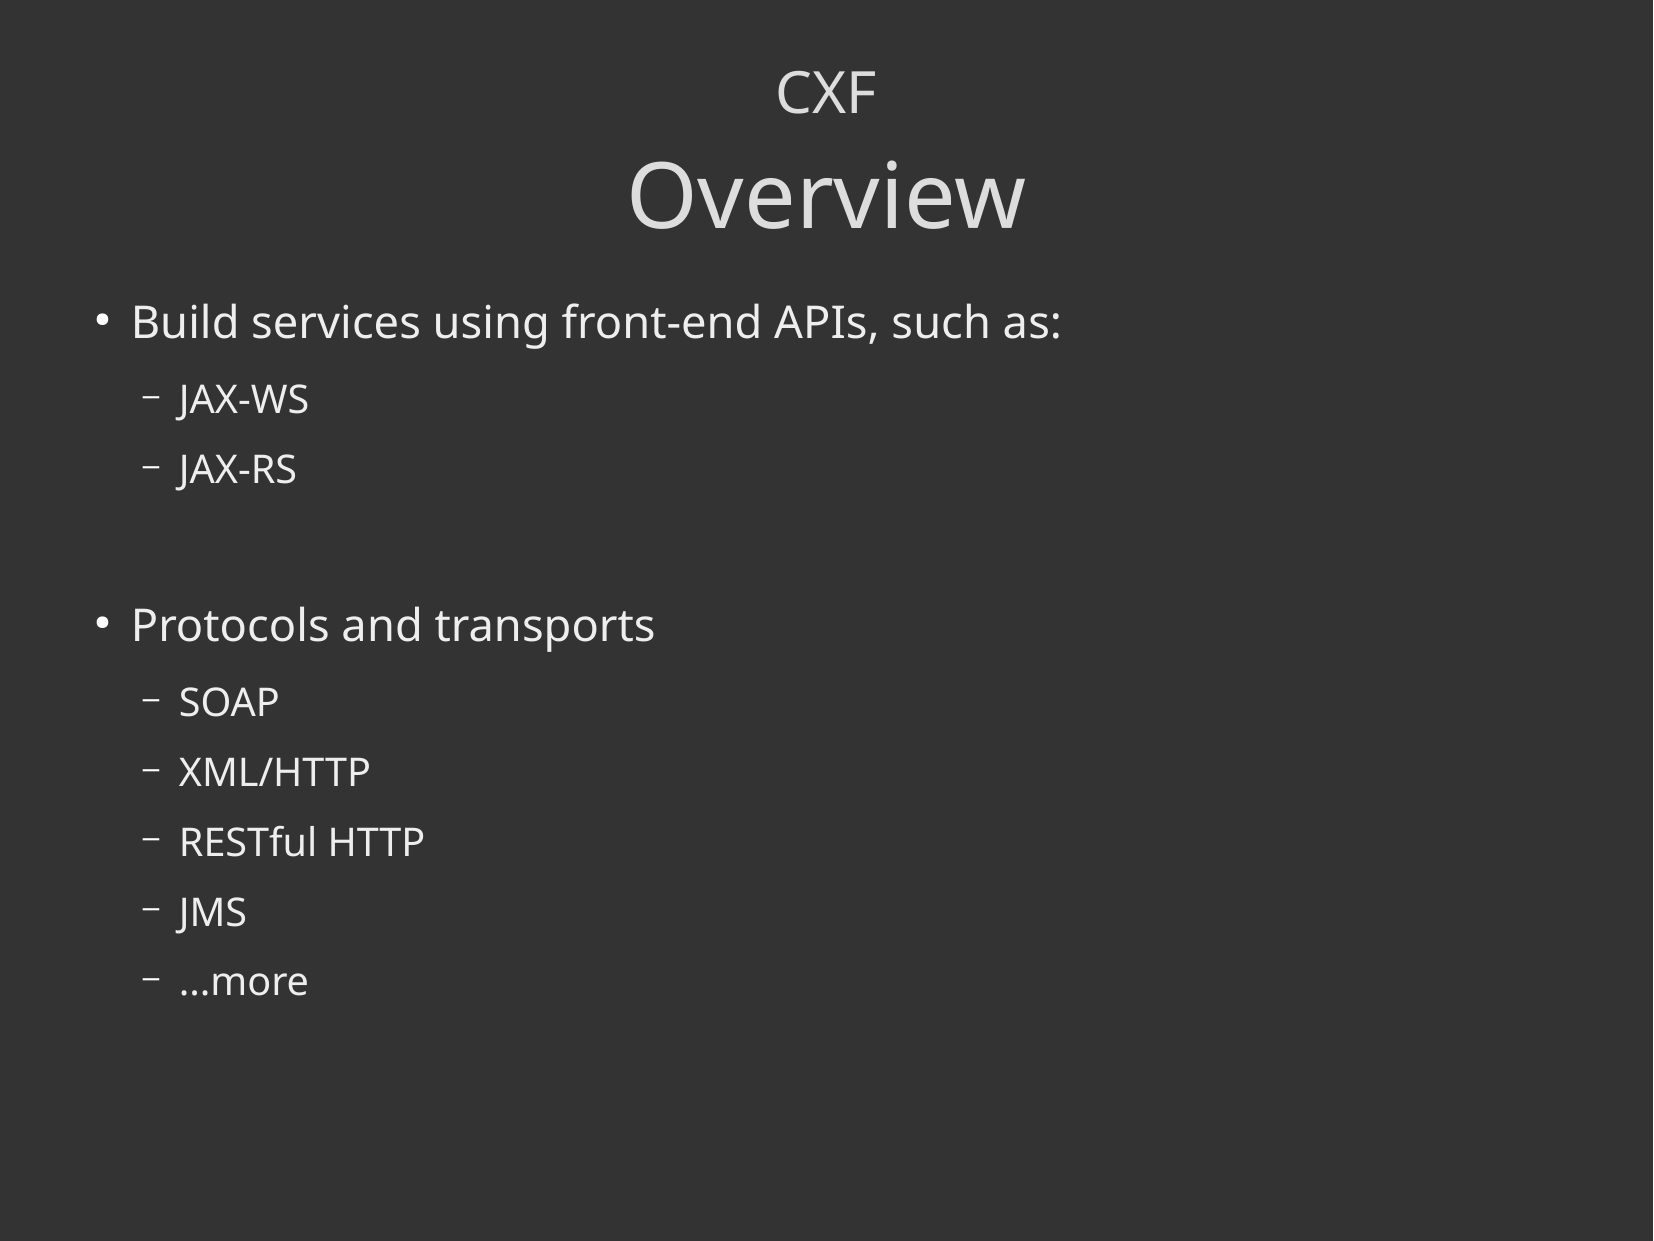

# CXF Overview
Build services using front-end APIs, such as:
JAX-WS
JAX-RS
Protocols and transports
SOAP
XML/HTTP
RESTful HTTP
JMS
...more